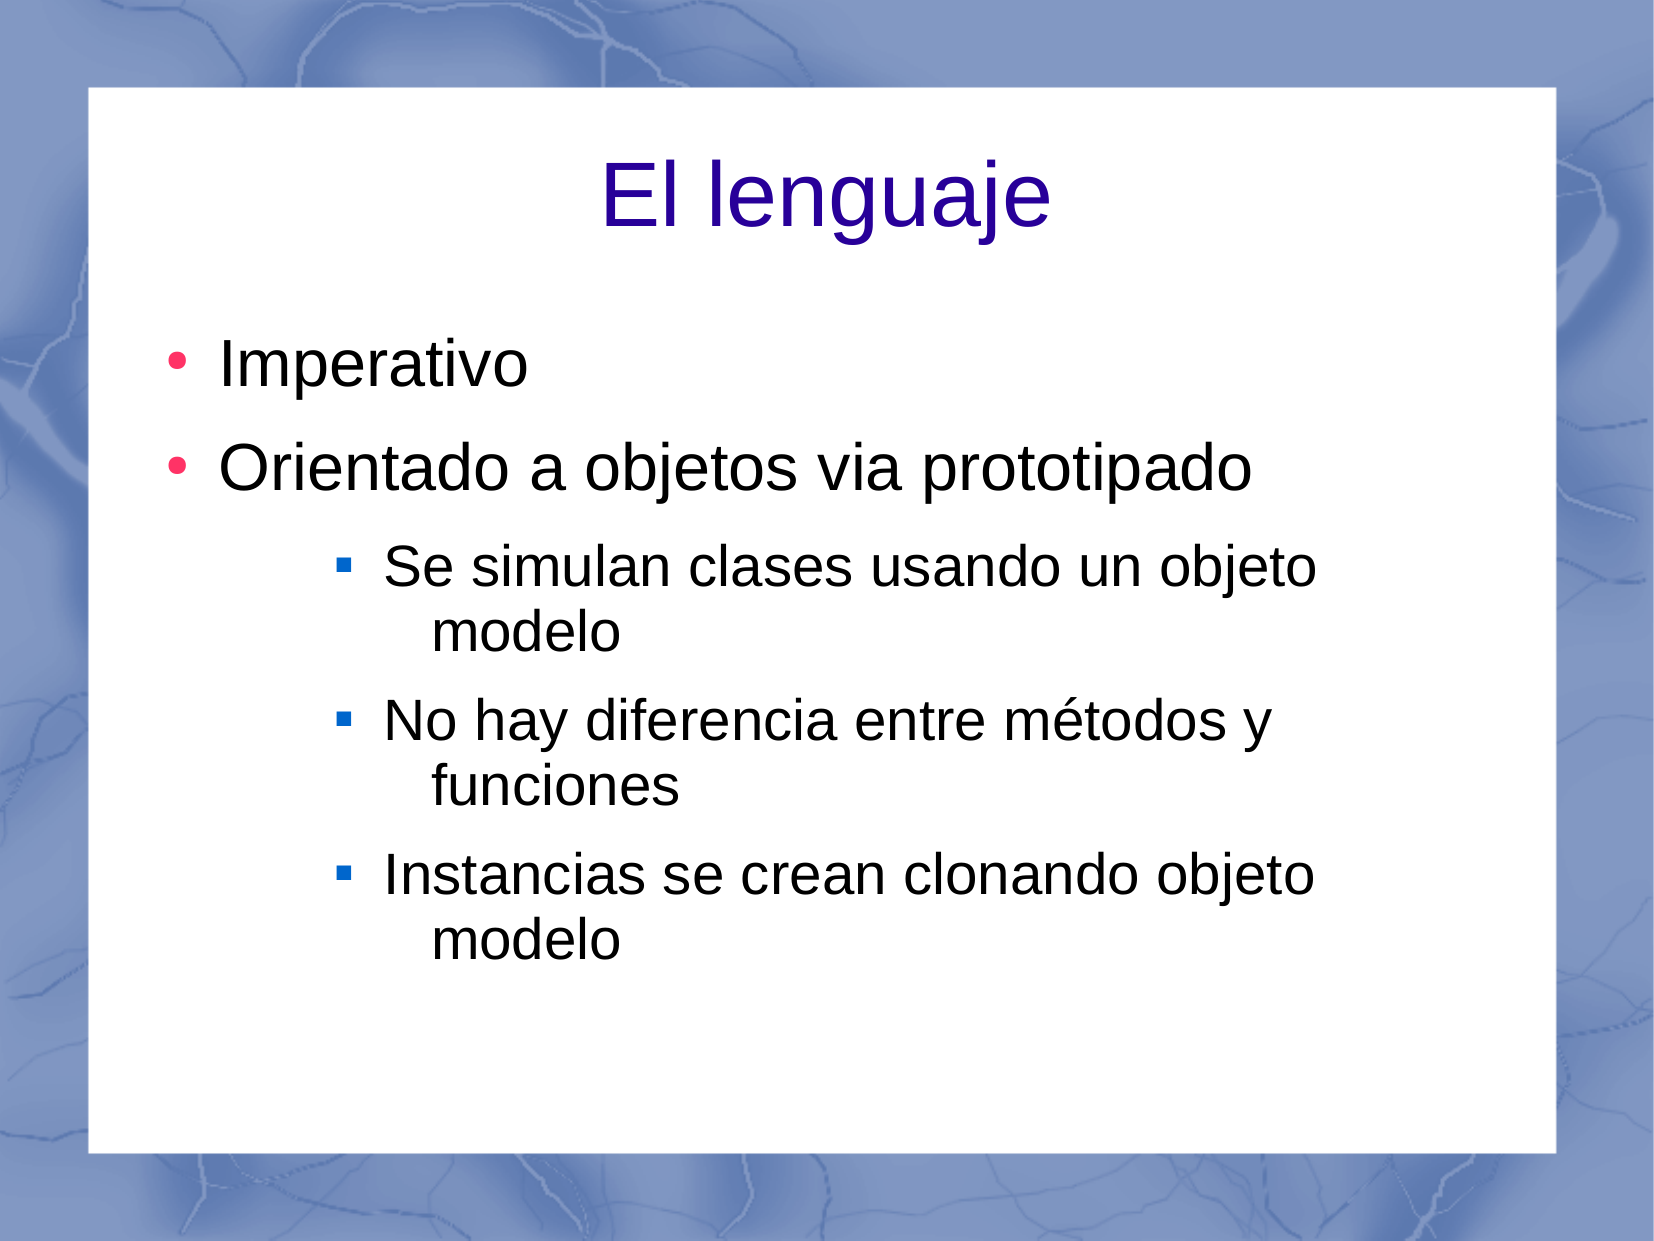

# El lenguaje
Imperativo
Orientado a objetos via prototipado
Se simulan clases usando un objeto modelo
No hay diferencia entre métodos y funciones
Instancias se crean clonando objeto modelo